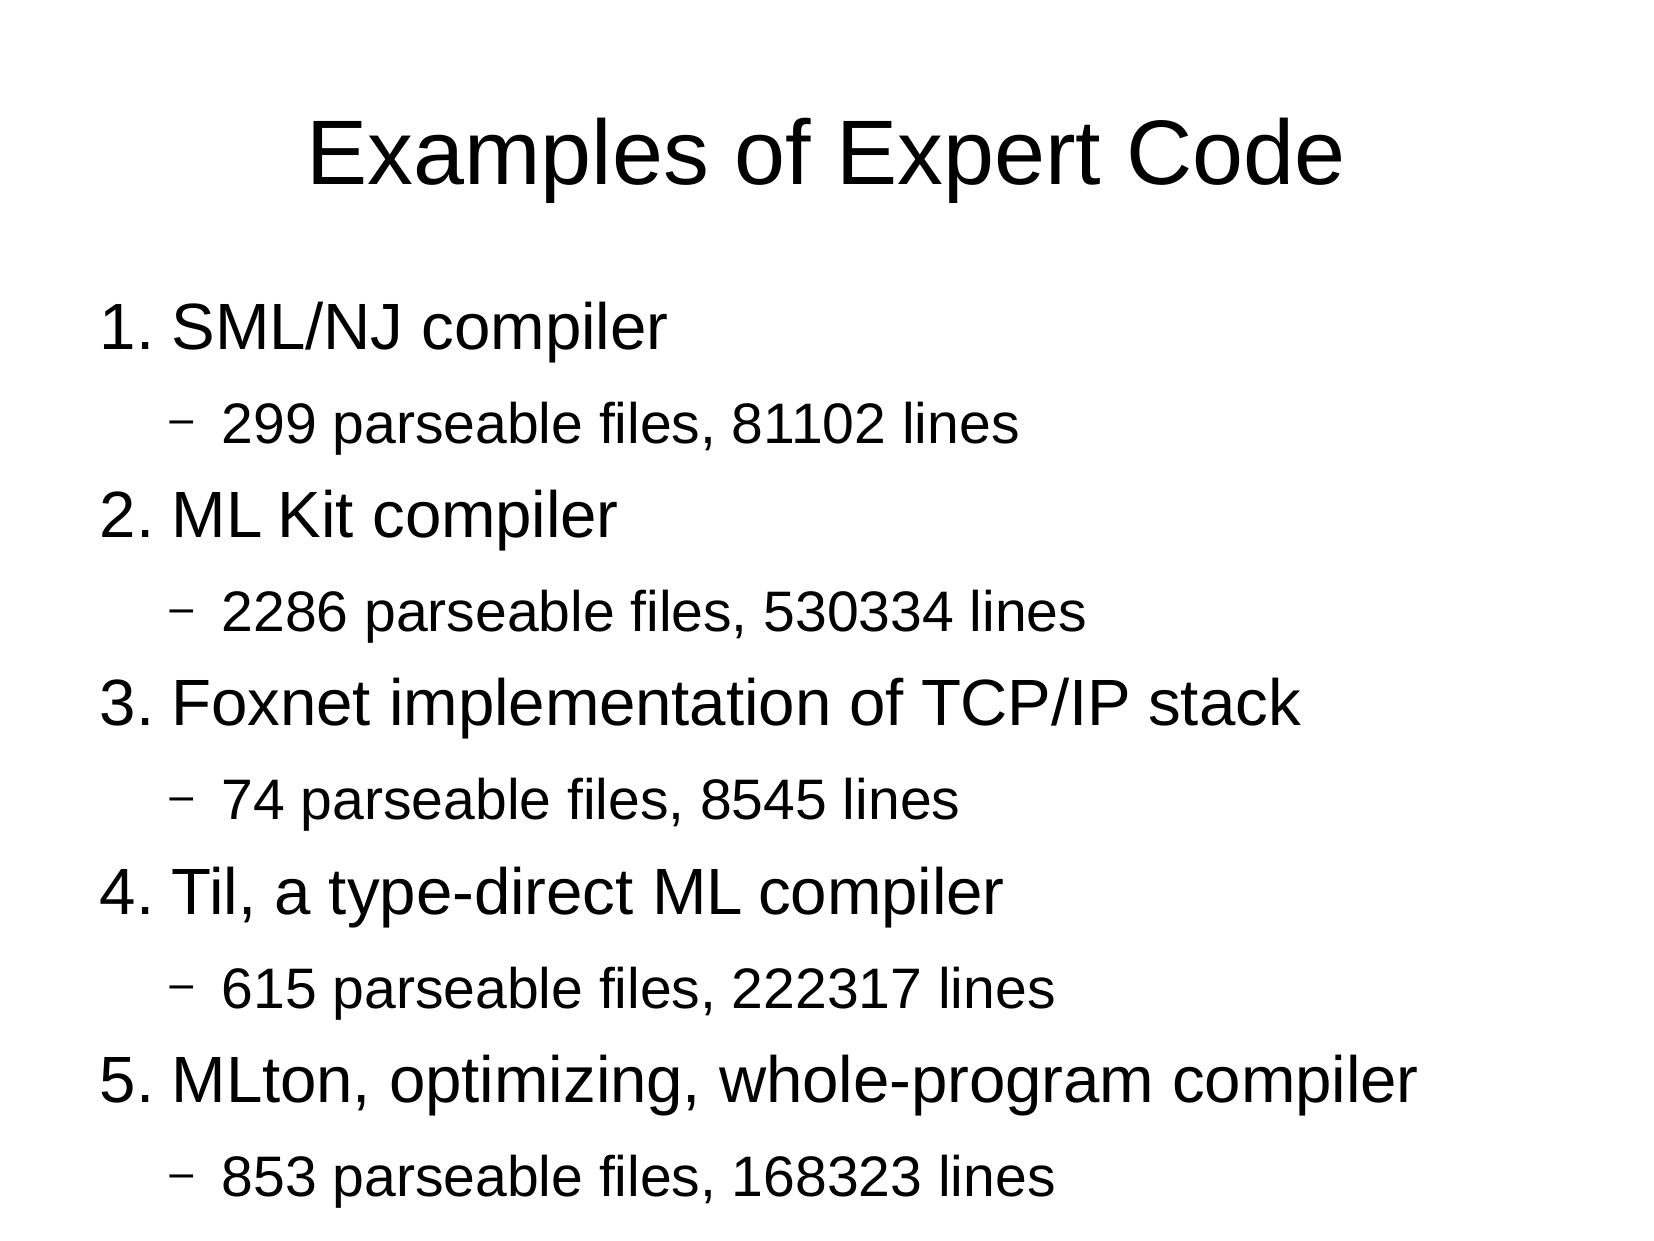

# Examples of Expert Code
 SML/NJ compiler
299 parseable files, 81102 lines
 ML Kit compiler
2286 parseable files, 530334 lines
 Foxnet implementation of TCP/IP stack
74 parseable files, 8545 lines
 Til, a type-direct ML compiler
615 parseable files, 222317 lines
 MLton, optimizing, whole-program compiler
853 parseable files, 168323 lines